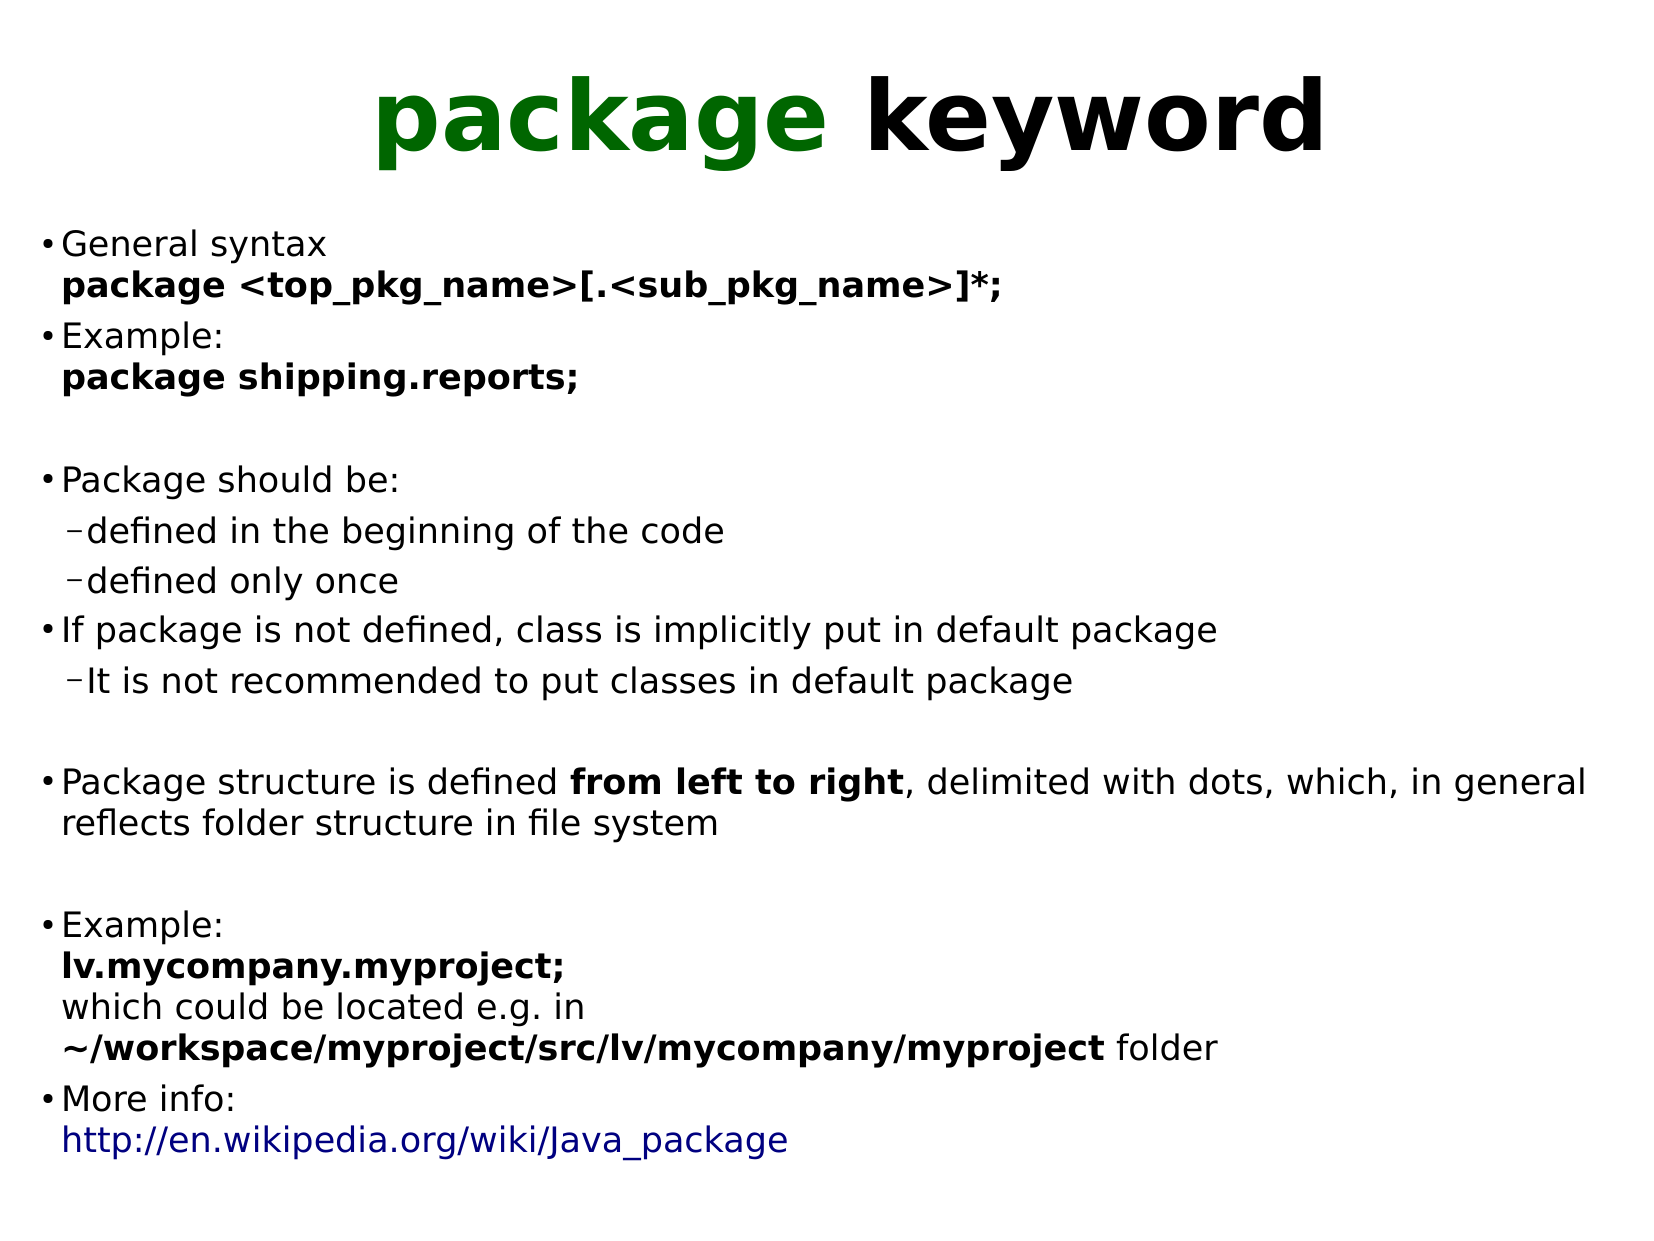

# package keyword
General syntax
package <top_pkg_name>[.<sub_pkg_name>]*;
Example:
package shipping.reports;
Package should be:
defined in the beginning of the code
defined only once
If package is not defined, class is implicitly put in default package
It is not recommended to put classes in default package
Package structure is defined from left to right, delimited with dots, which, in general reflects folder structure in file system
Example:
lv.mycompany.myproject;
which could be located e.g. in ~/workspace/myproject/src/lv/mycompany/myproject folder
More info:
http://en.wikipedia.org/wiki/Java_package